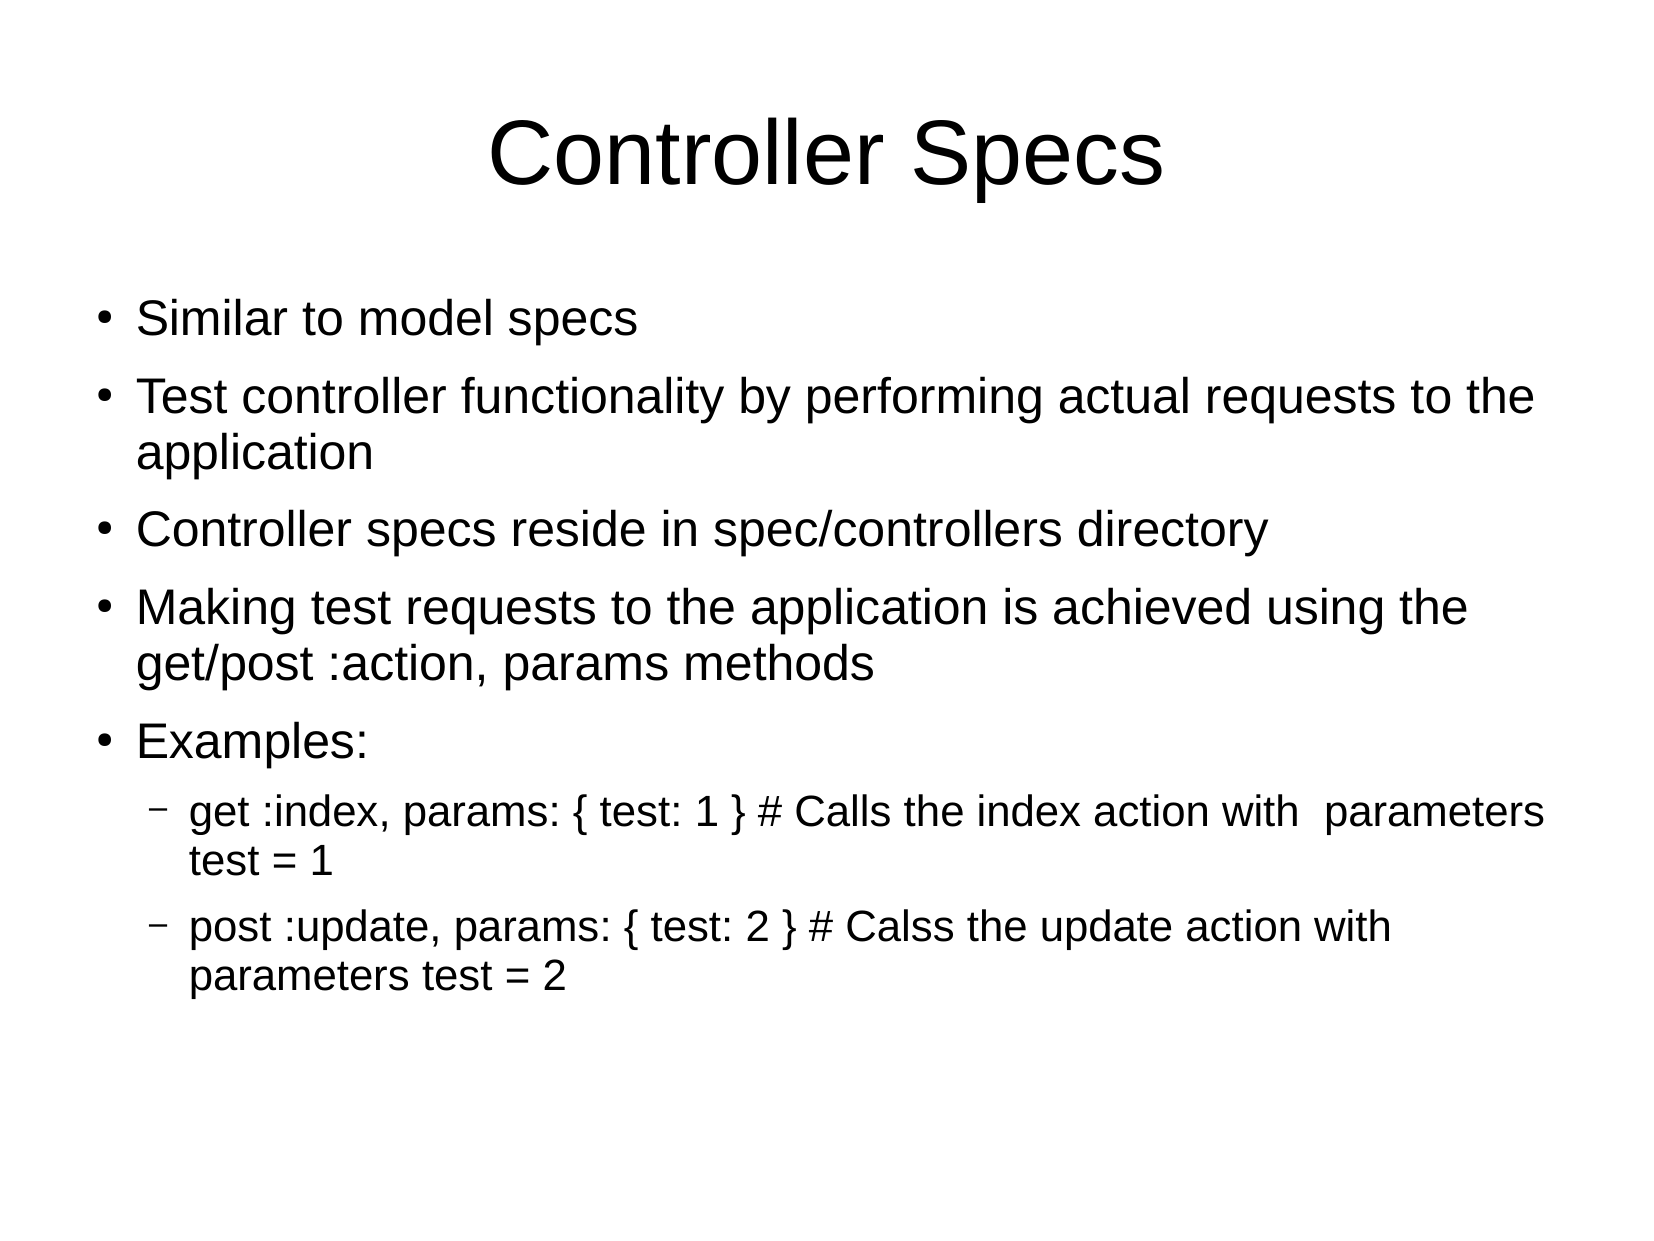

# Controller Specs
Similar to model specs
Test controller functionality by performing actual requests to the application
Controller specs reside in spec/controllers directory
Making test requests to the application is achieved using the get/post :action, params methods
Examples:
get :index, params: { test: 1 } # Calls the index action with parameters test = 1
post :update, params: { test: 2 } # Calss the update action with parameters test = 2